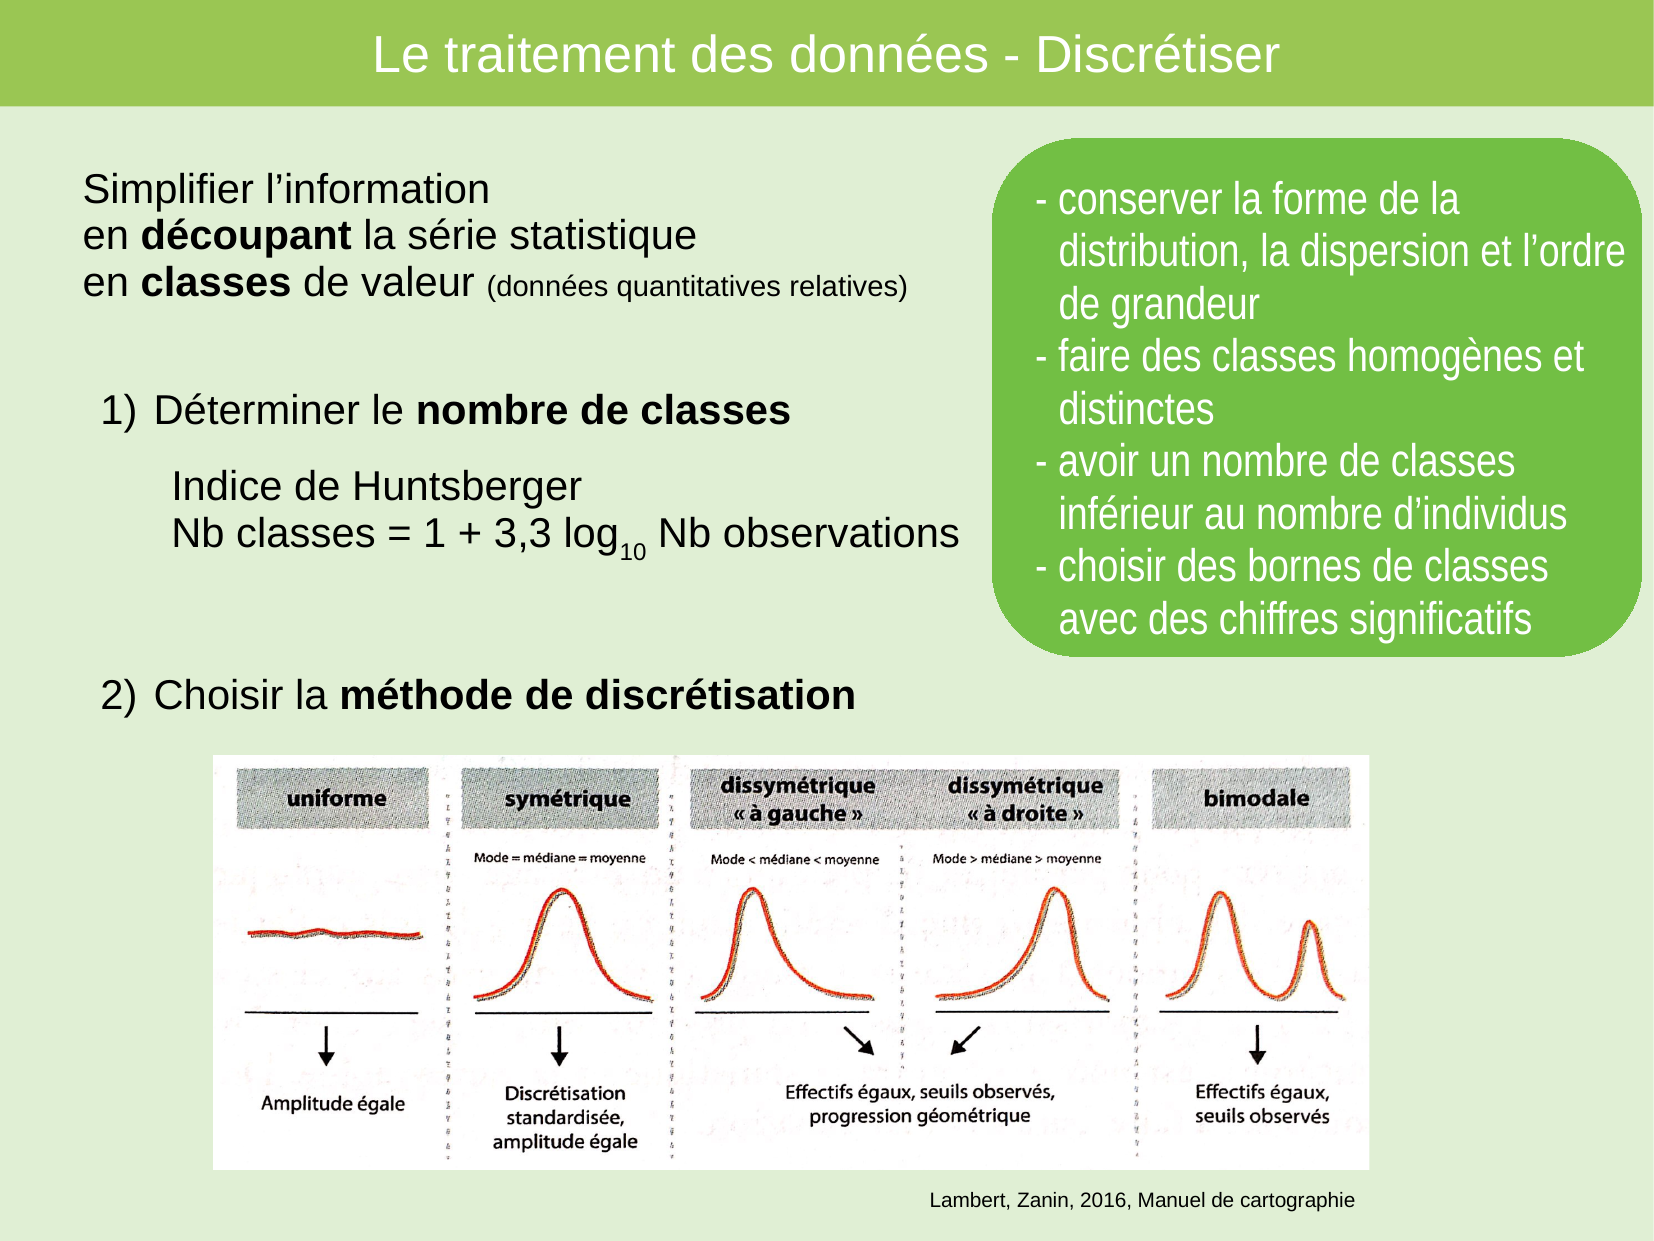

# Le traitement des données - Discrétiser
- conserver la forme de la distribution, la dispersion et l’ordre de grandeur
- faire des classes homogènes et distinctes
- avoir un nombre de classes inférieur au nombre d’individus
- choisir des bornes de classes avec des chiffres significatifs
Simplifier l’information
en découpant la série statistique
en classes de valeur (données quantitatives relatives)
Déterminer le nombre de classes
Indice de Huntsberger
Nb classes = 1 + 3,3 log10 Nb observations
Choisir la méthode de discrétisation
Lambert, Zanin, 2016, Manuel de cartographie